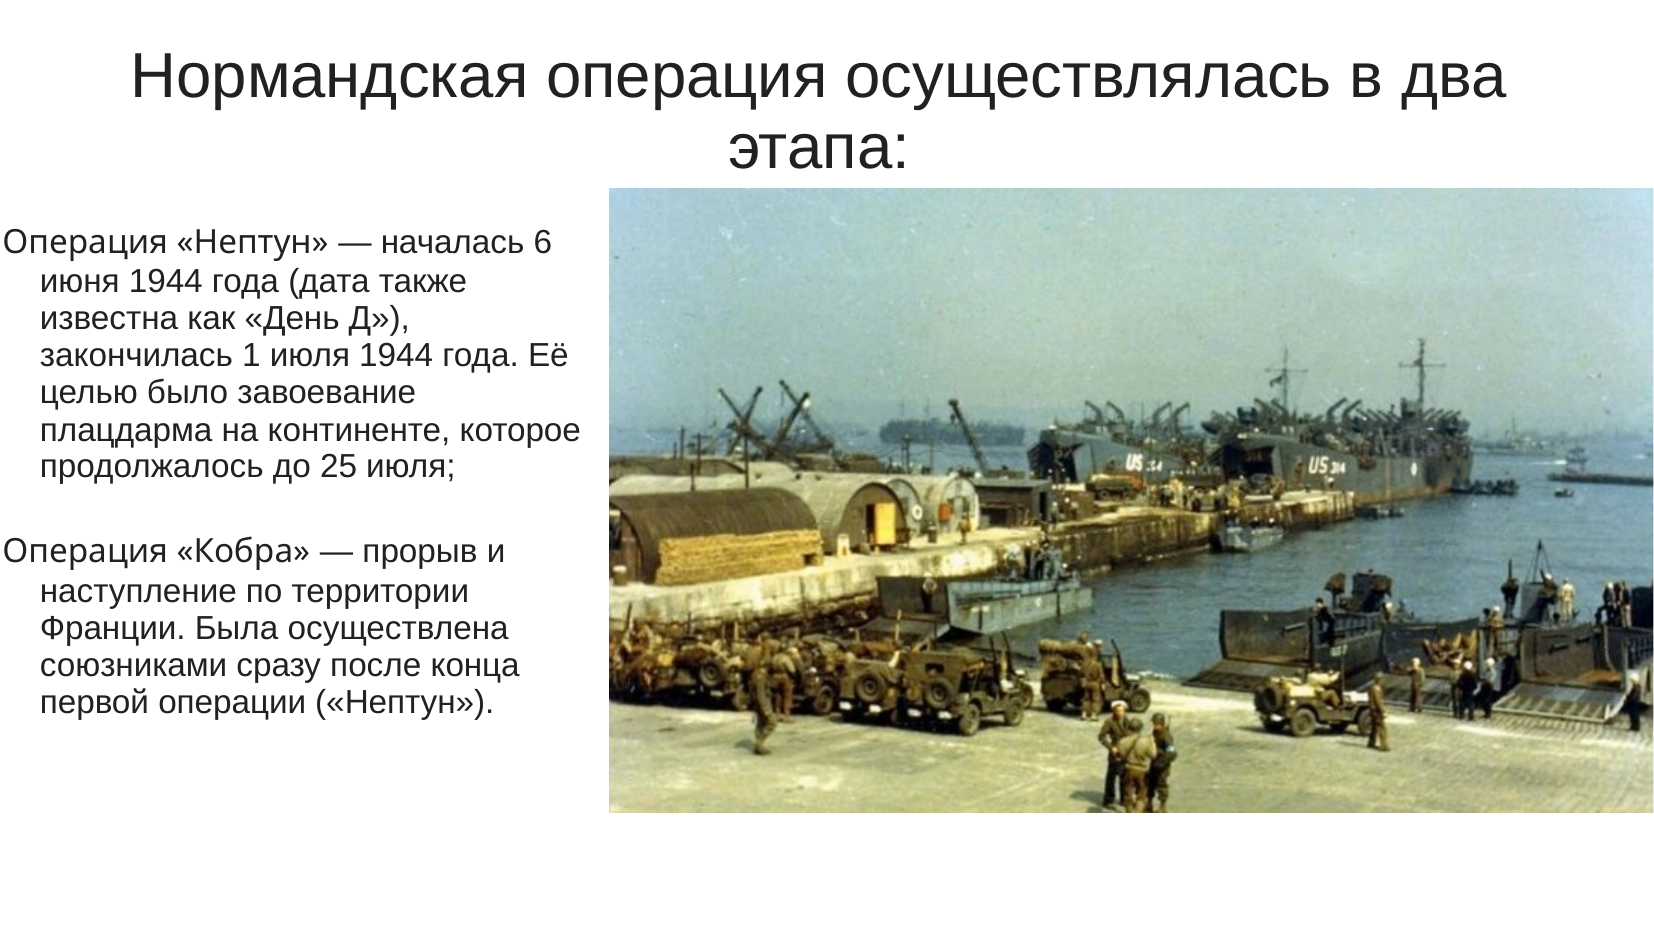

# Нормандская операция осуществлялась в два этапа:
Операция «Нептун» — началась 6 июня 1944 года (дата также известна как «День Д»), закончилась 1 июля 1944 года. Её целью было завоевание плацдарма на континенте, которое продолжалось до 25 июля;
Операция «Кобра» — прорыв и наступление по территории Франции. Была осуществлена союзниками сразу после конца первой операции («Нептун»).